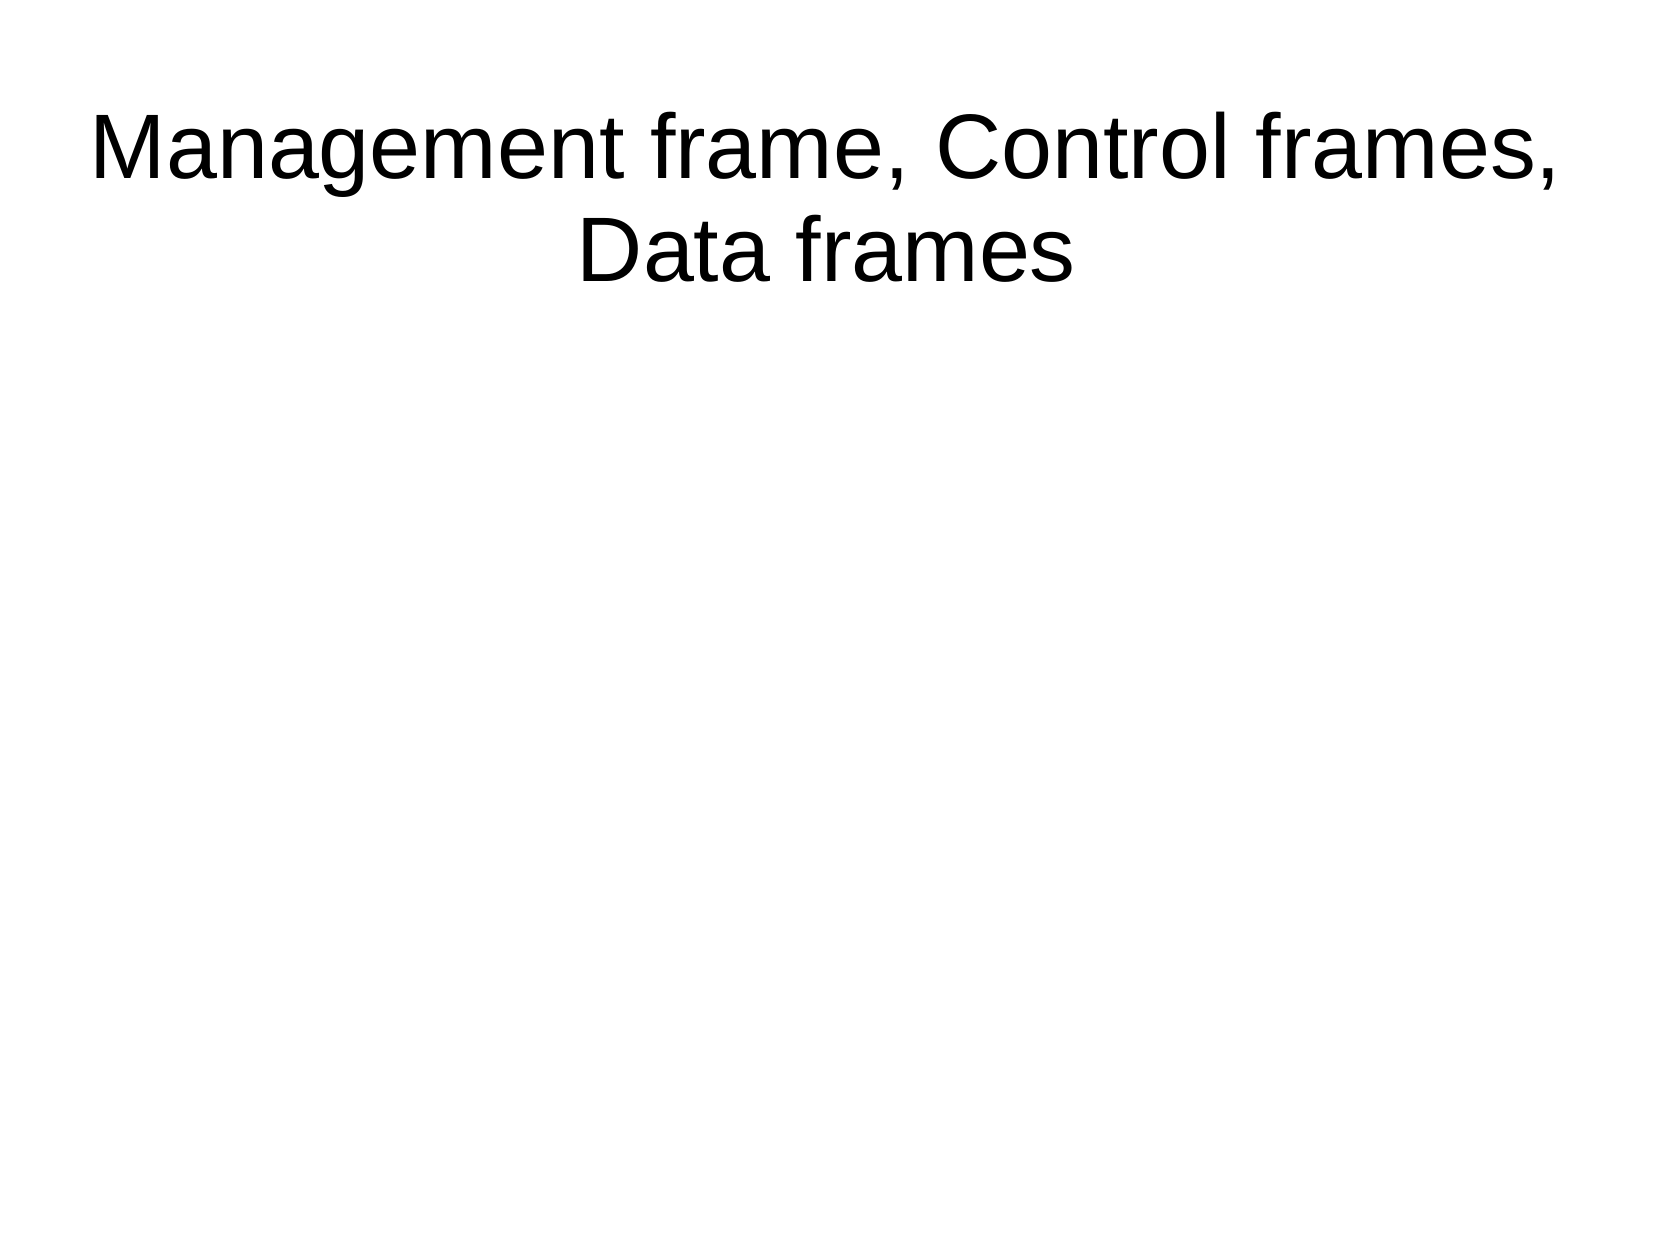

# Management frame, Control frames, Data frames